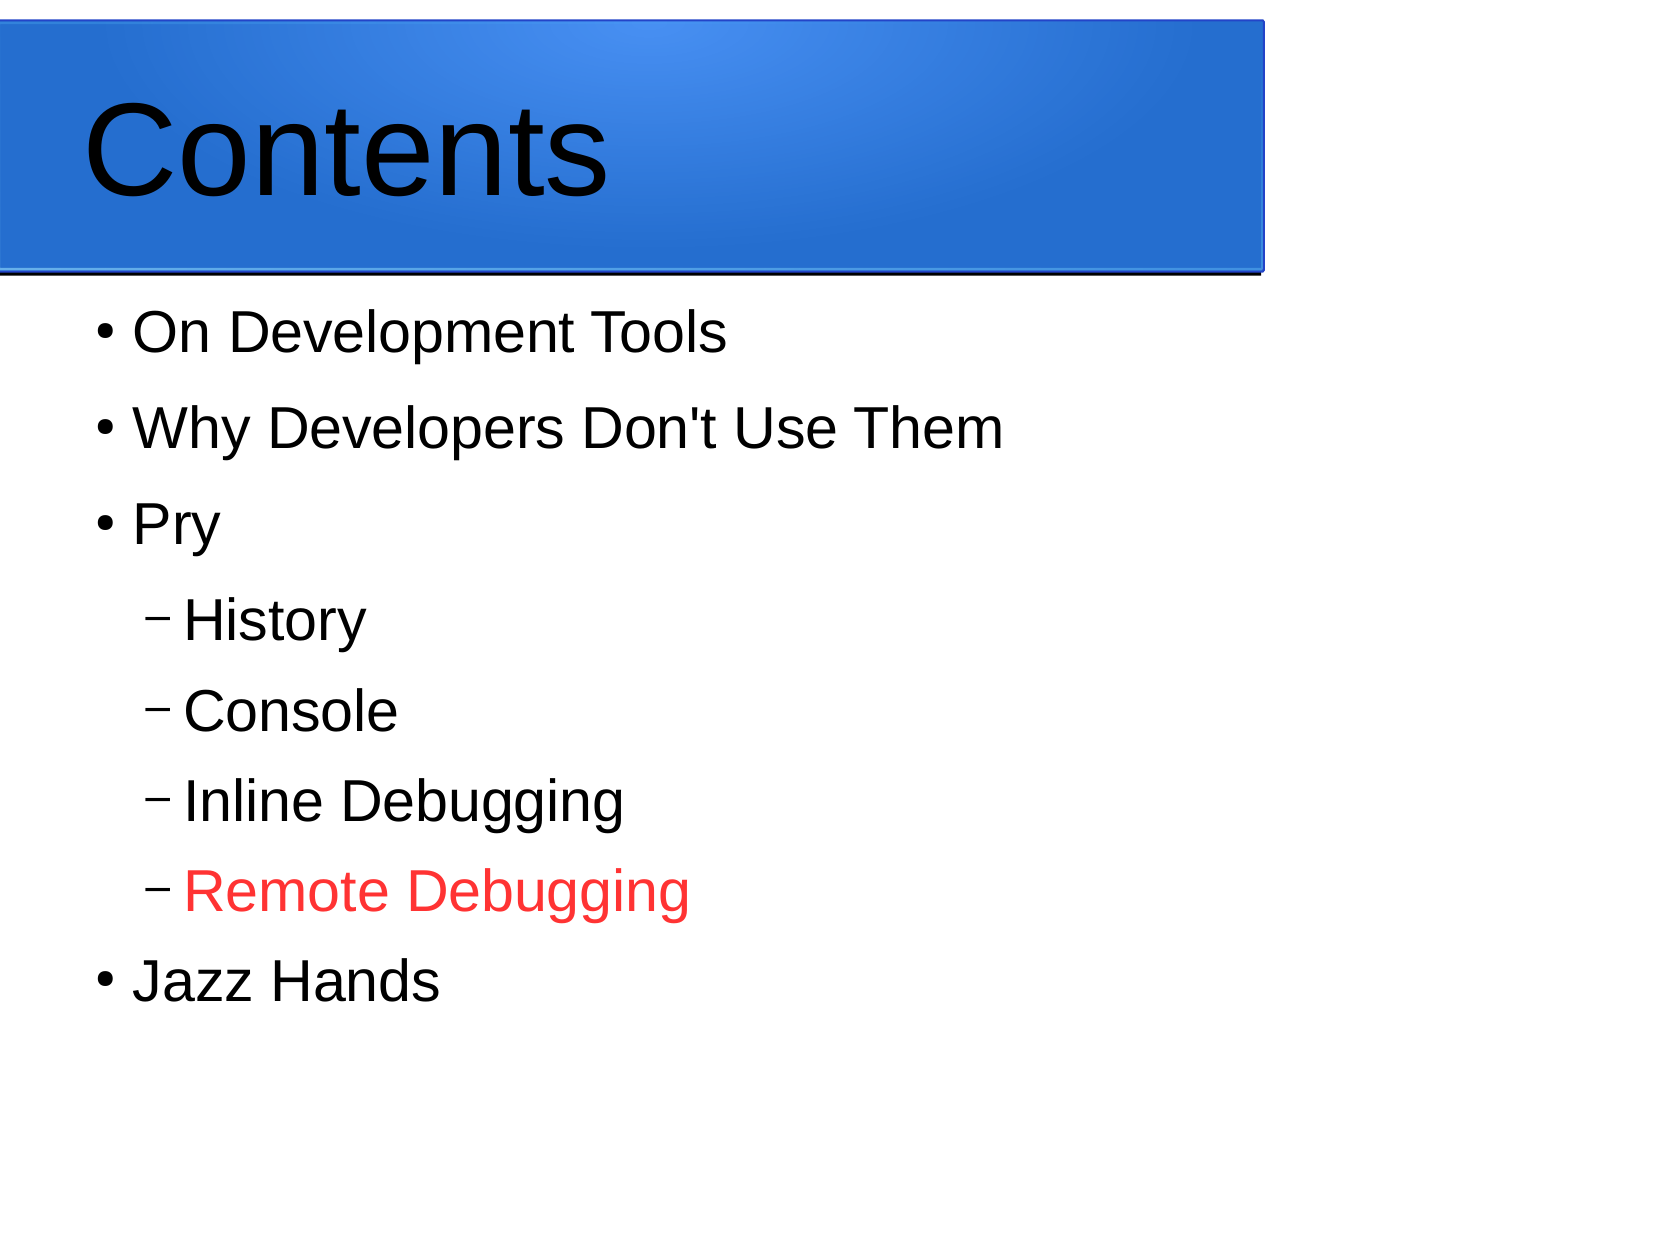

# Contents
On Development Tools
Why Developers Don't Use Them
Pry
History
Console
Inline Debugging
Remote Debugging
Jazz Hands